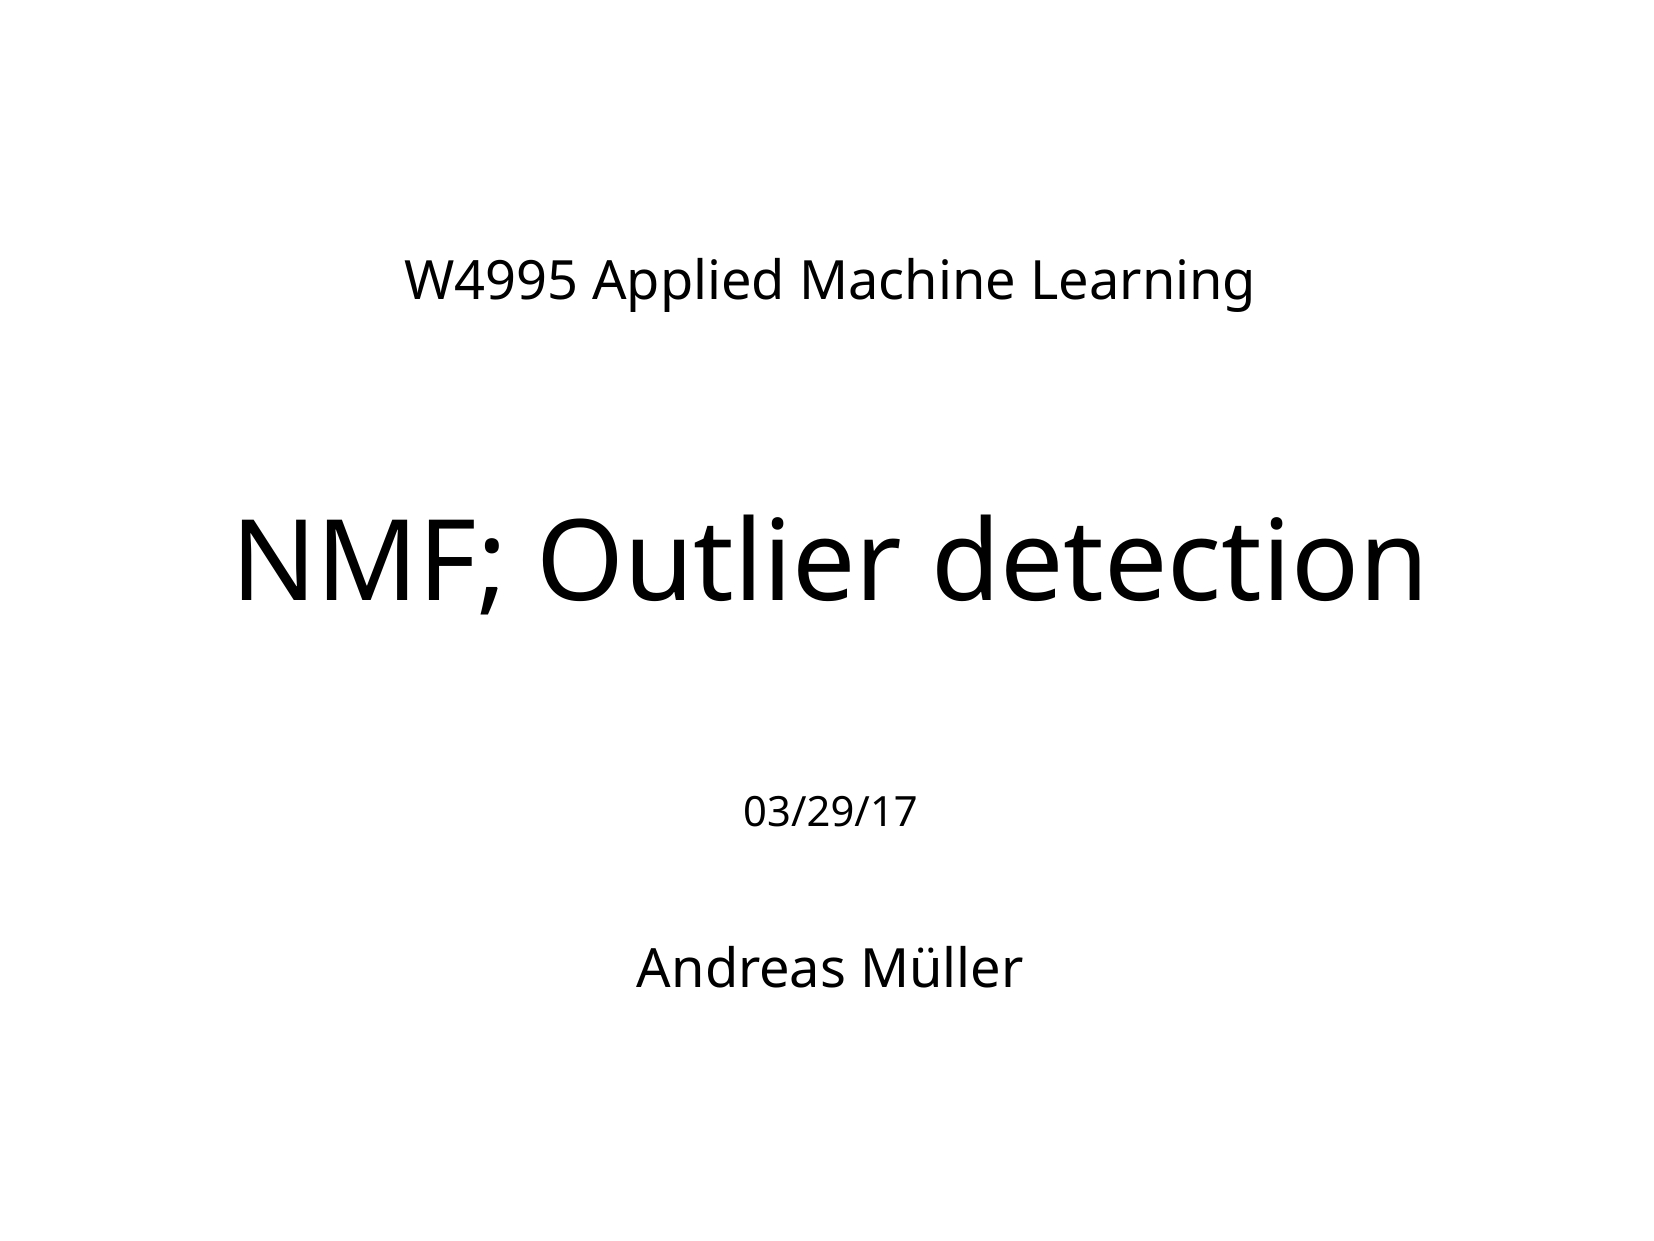

W4995 Applied Machine Learning
NMF; Outlier detection
03/29/17
Andreas Müller